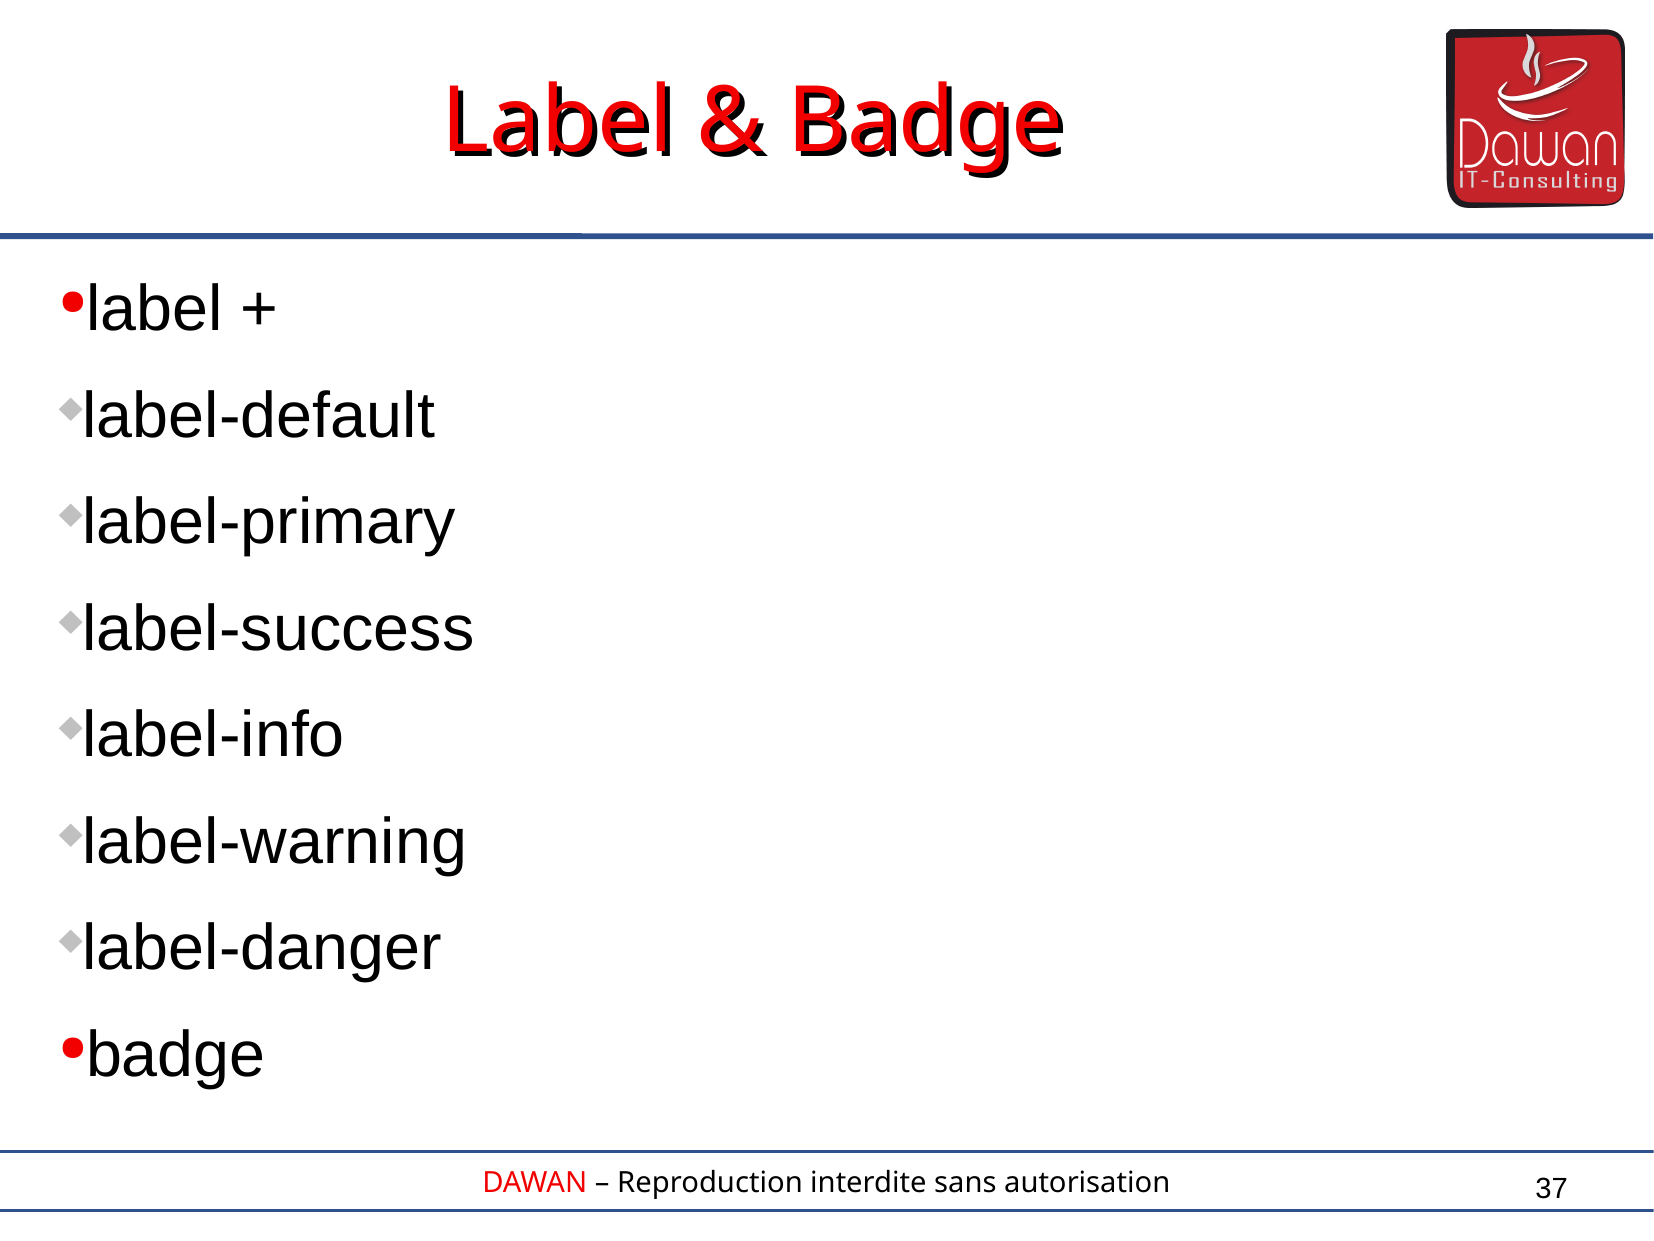

# Label & Badge
label +
label-default
label-primary
label-success
label-info
label-warning
label-danger
badge